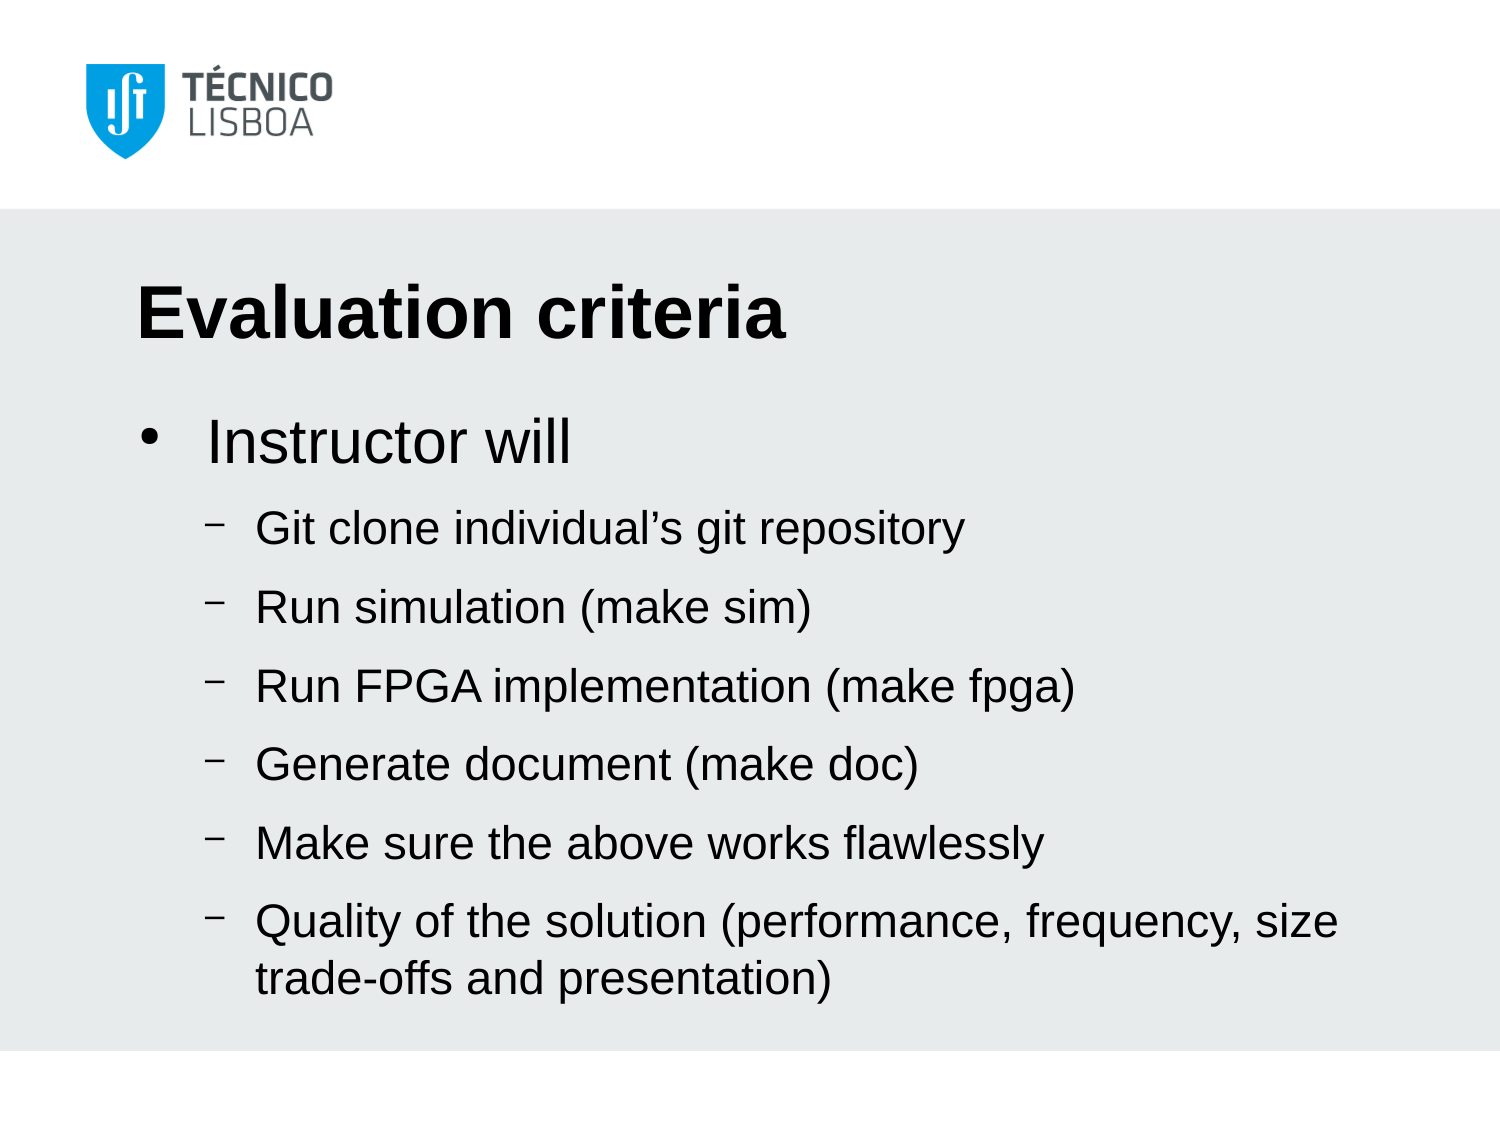

# Evaluation criteria
 Instructor will
Git clone individual’s git repository
Run simulation (make sim)
Run FPGA implementation (make fpga)
Generate document (make doc)
Make sure the above works flawlessly
Quality of the solution (performance, frequency, size trade-offs and presentation)